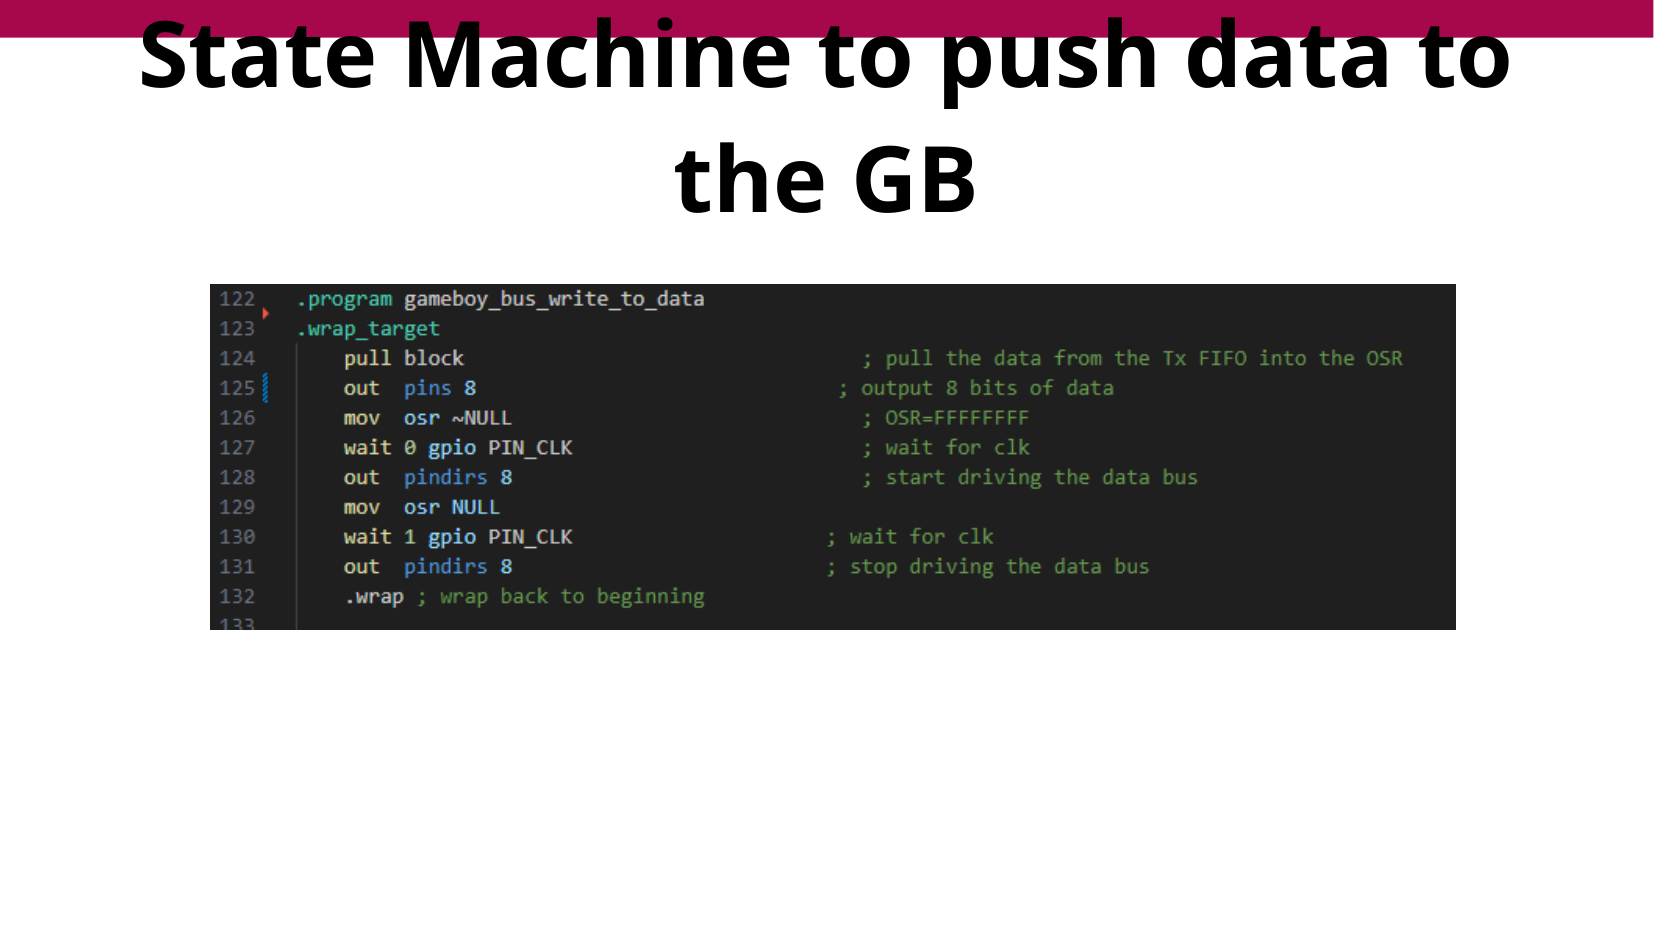

# State Machine to push data to the GB